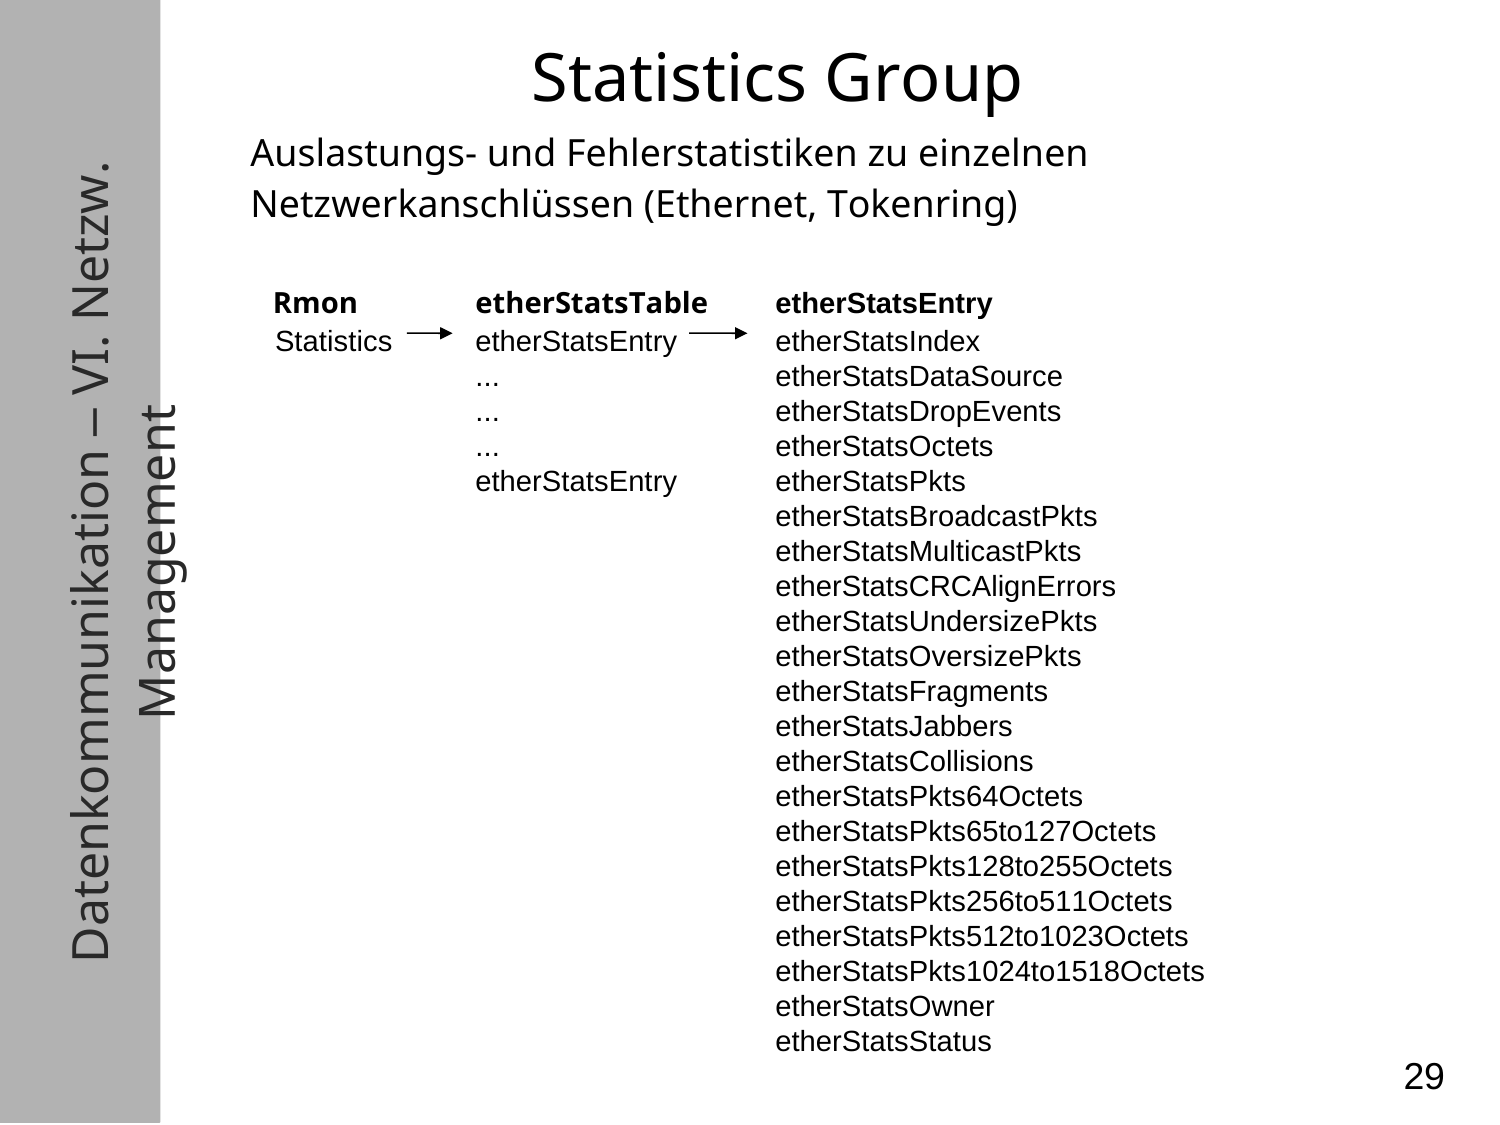

Statistics Group
Auslastungs- und Fehlerstatistiken zu einzelnen Netzwerkanschlüssen (Ethernet, Tokenring)
 Rmon		etherStatsTable	etherStatsEntry
 Statistics		etherStatsEntry		etherStatsIndex
	 		...				etherStatsDataSource
			...				etherStatsDropEvents
			...				etherStatsOctets
			etherStatsEntry		etherStatsPkts
							etherStatsBroadcastPkts
							etherStatsMulticastPkts
							etherStatsCRCAlignErrors
							etherStatsUndersizePkts
							etherStatsOversizePkts
							etherStatsFragments
							etherStatsJabbers
							etherStatsCollisions
							etherStatsPkts64Octets
							etherStatsPkts65to127Octets
							etherStatsPkts128to255Octets
							etherStatsPkts256to511Octets
							etherStatsPkts512to1023Octets
							etherStatsPkts1024to1518Octets
							etherStatsOwner
							etherStatsStatus
Datenkommunikation – VI. Netzw. Management